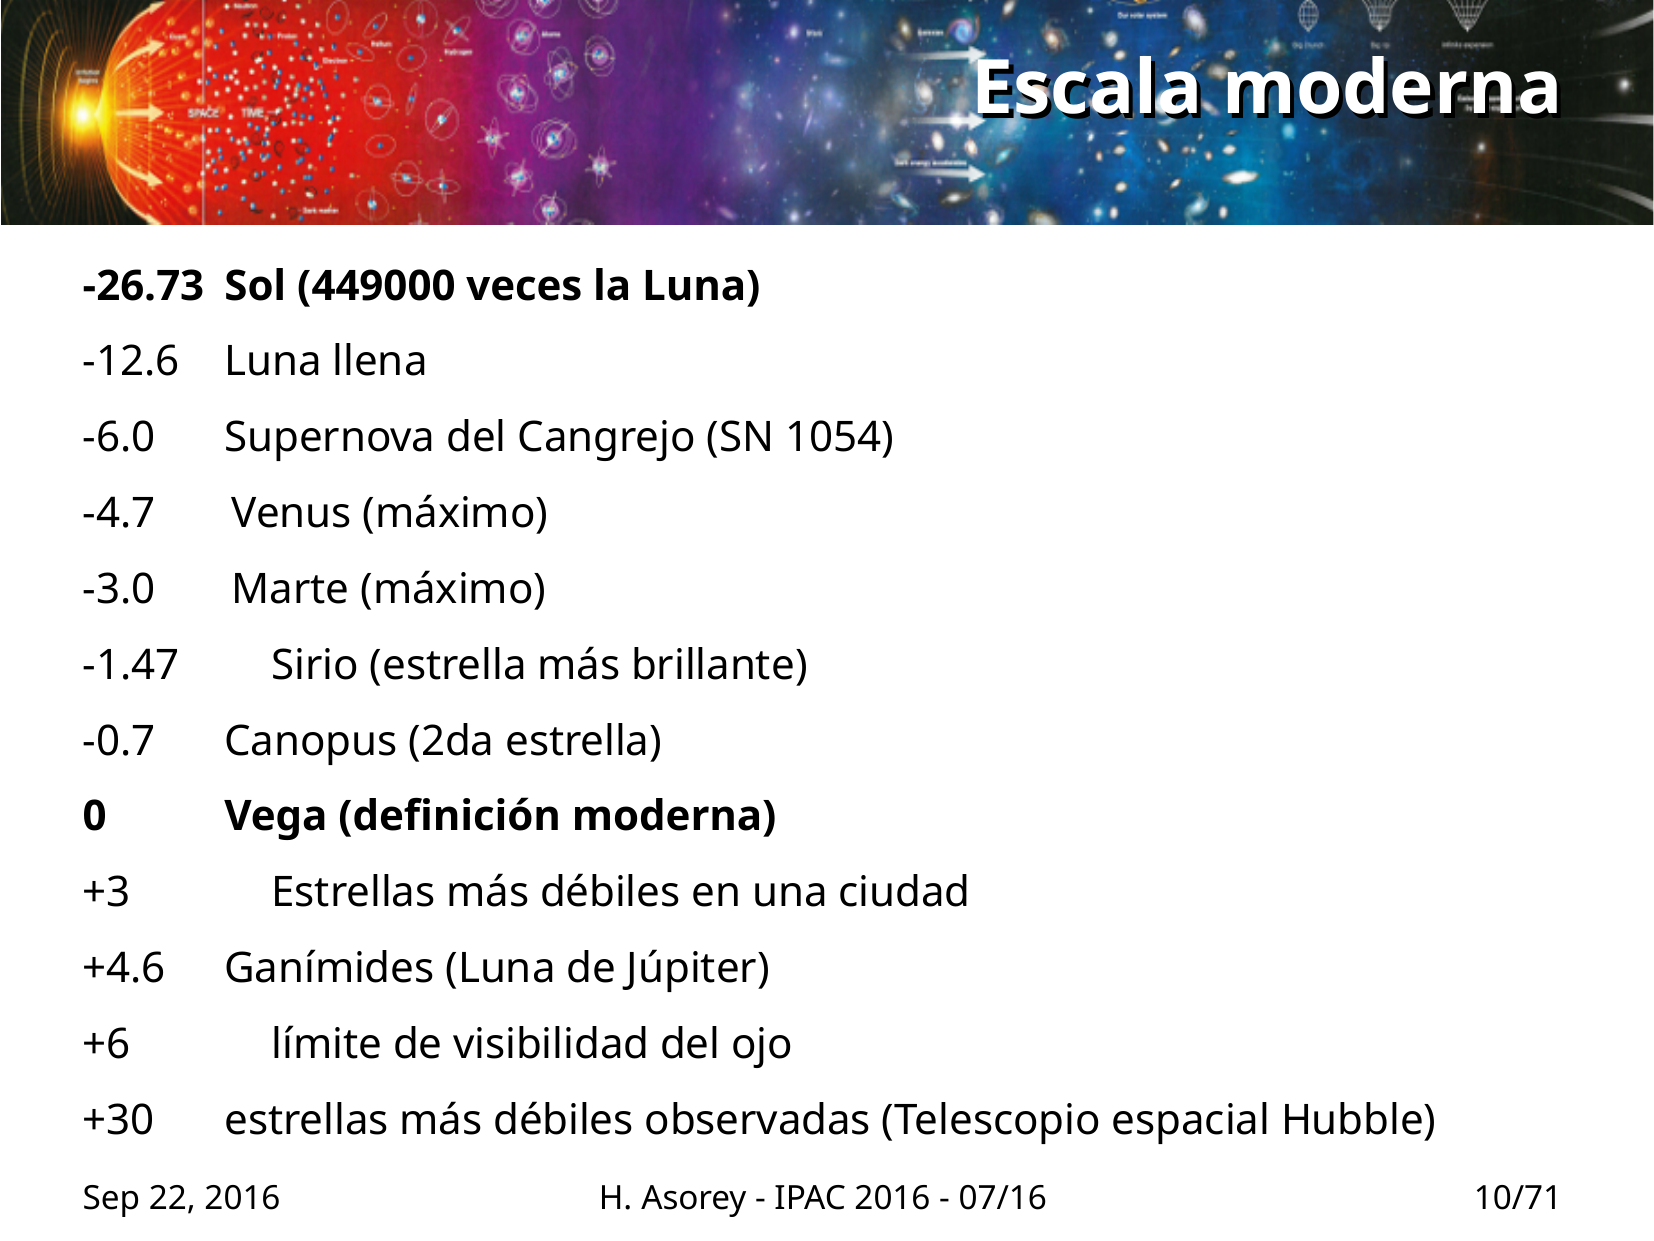

# Escala moderna
-26.73	Sol (449000 veces la Luna)
-12.6 	Luna llena
-6.0						 	Supernova del Cangrejo (SN 1054)
-4.7 					 Venus (máximo)
-3.0			 Marte (máximo)
-1.47	 	Sirio (estrella más brillante)
-0.7			 	Canopus (2da estrella)
0				 		 	Vega (definición moderna)
+3		 	 	Estrellas más débiles en una ciudad
+4.6		 	Ganímides (Luna de Júpiter)
+6	 	 	límite de visibilidad del ojo
+30 	 	estrellas más débiles observadas (Telescopio espacial Hubble)
Sep 22, 2016
H. Asorey - IPAC 2016 - 07/16
10